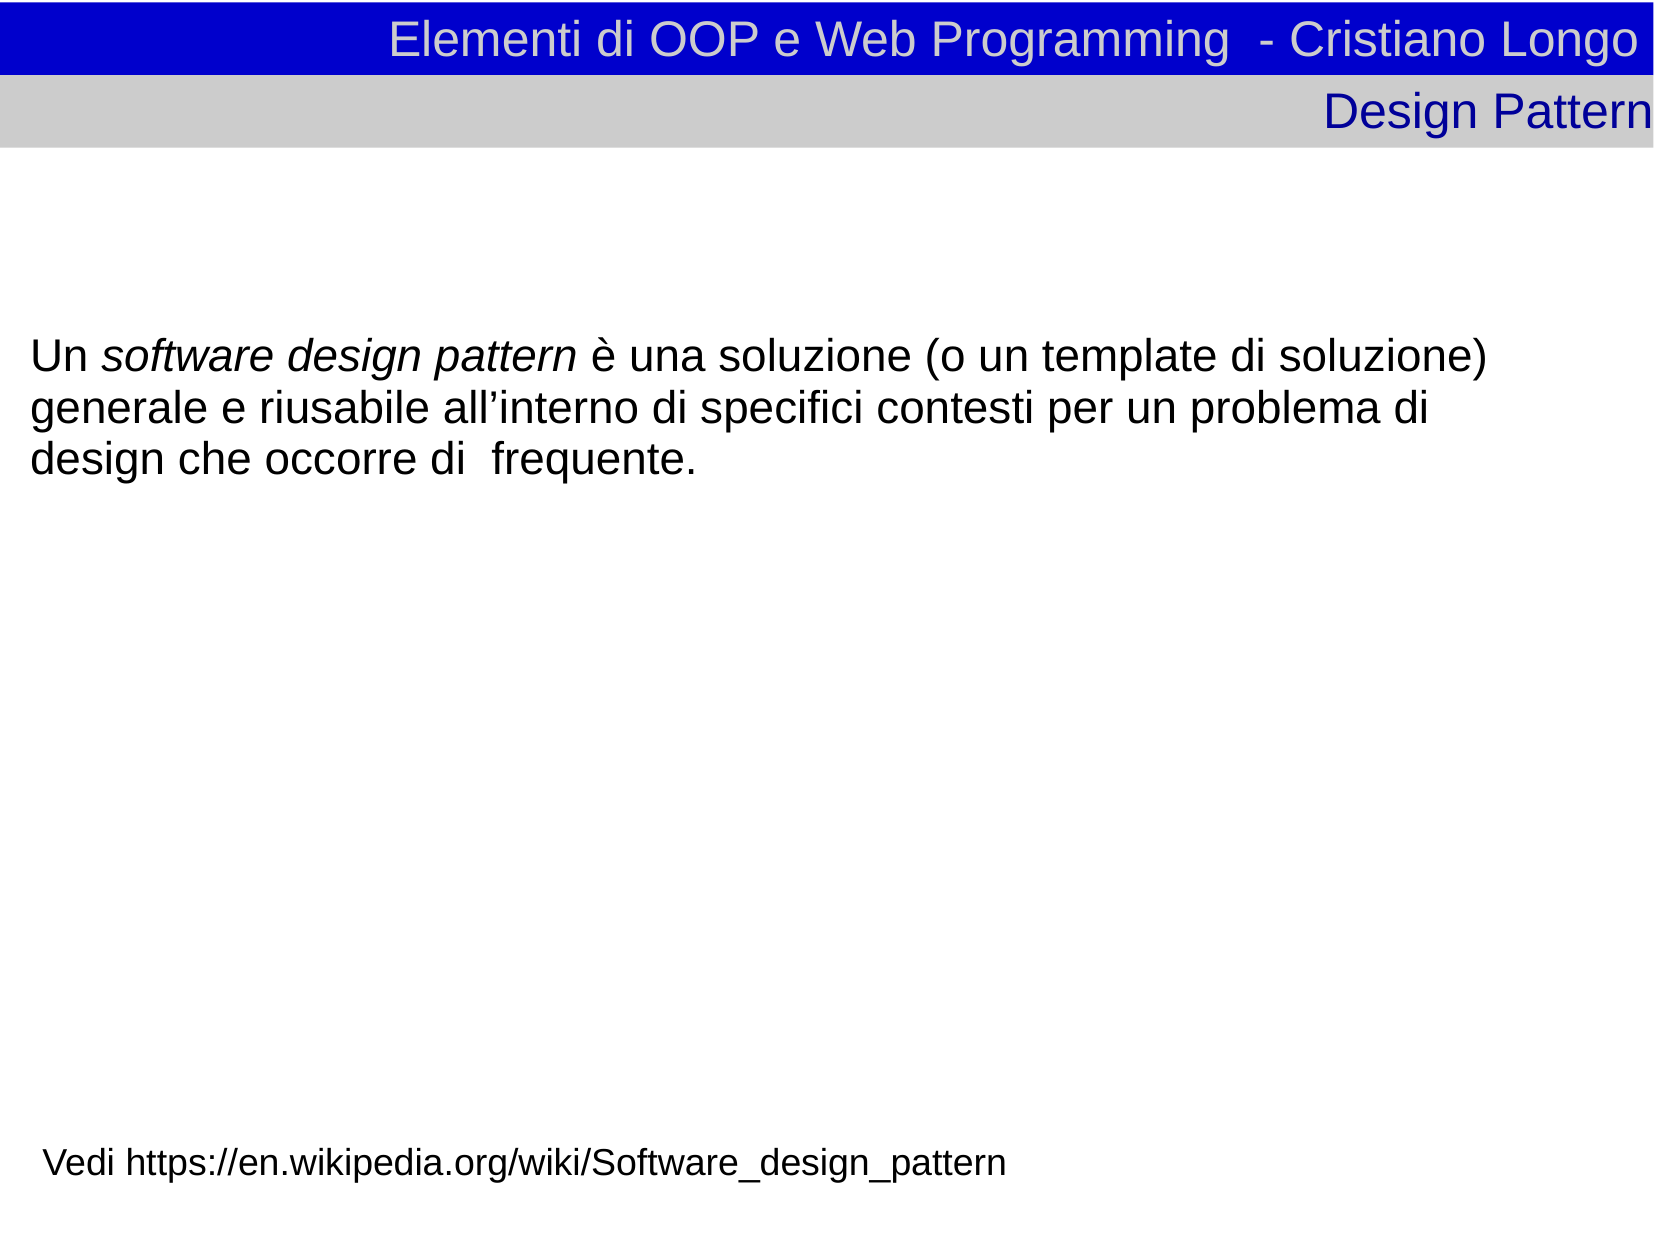

# Elementi di OOP e Web Programming - Cristiano Longo
Design Pattern
Un software design pattern è una soluzione (o un template di soluzione) generale e riusabile all’interno di specifici contesti per un problema di design che occorre di frequente.
| Utente | Cane |
| --- | --- |
| alice | fuffy |
| charlie | doggy |
| charlie | pluto |
| bob | fuffy |
Vedi https://en.wikipedia.org/wiki/Software_design_pattern